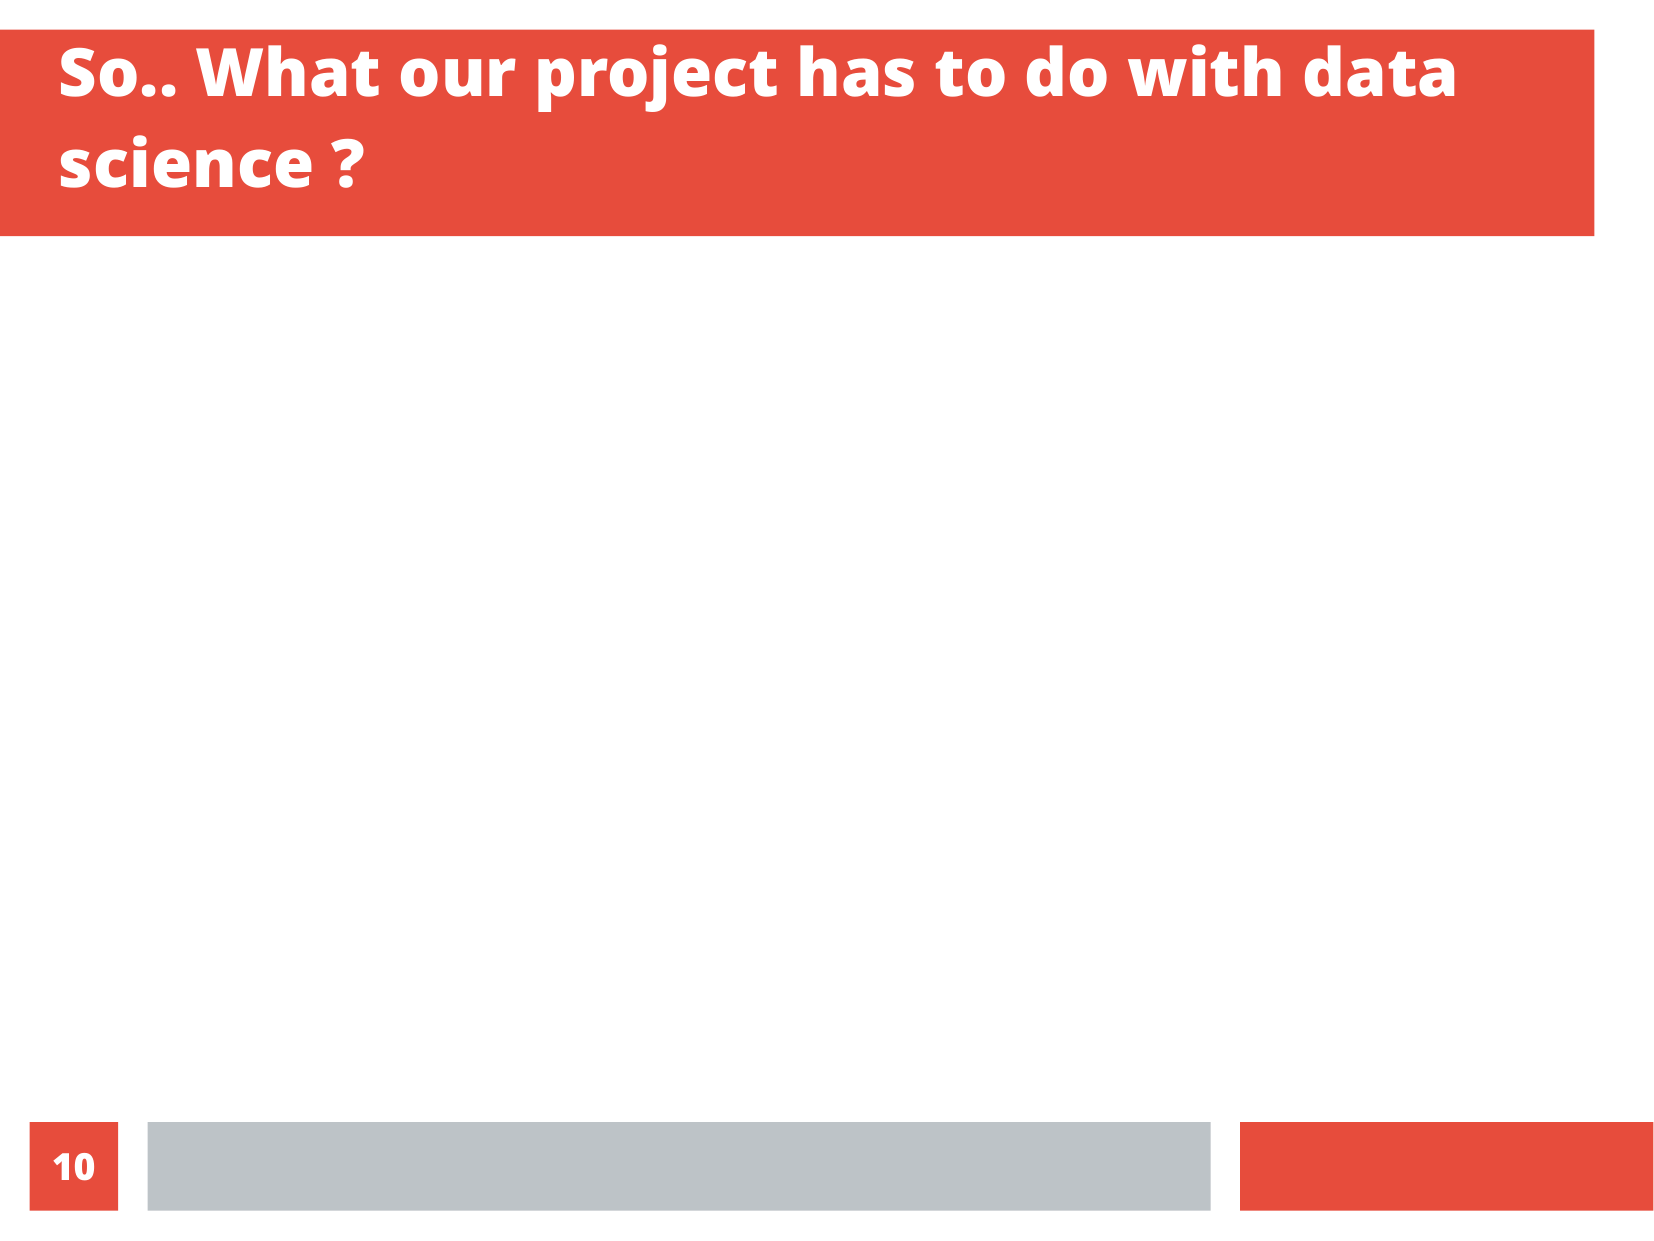

# So.. What our project has to do with data science ?
10